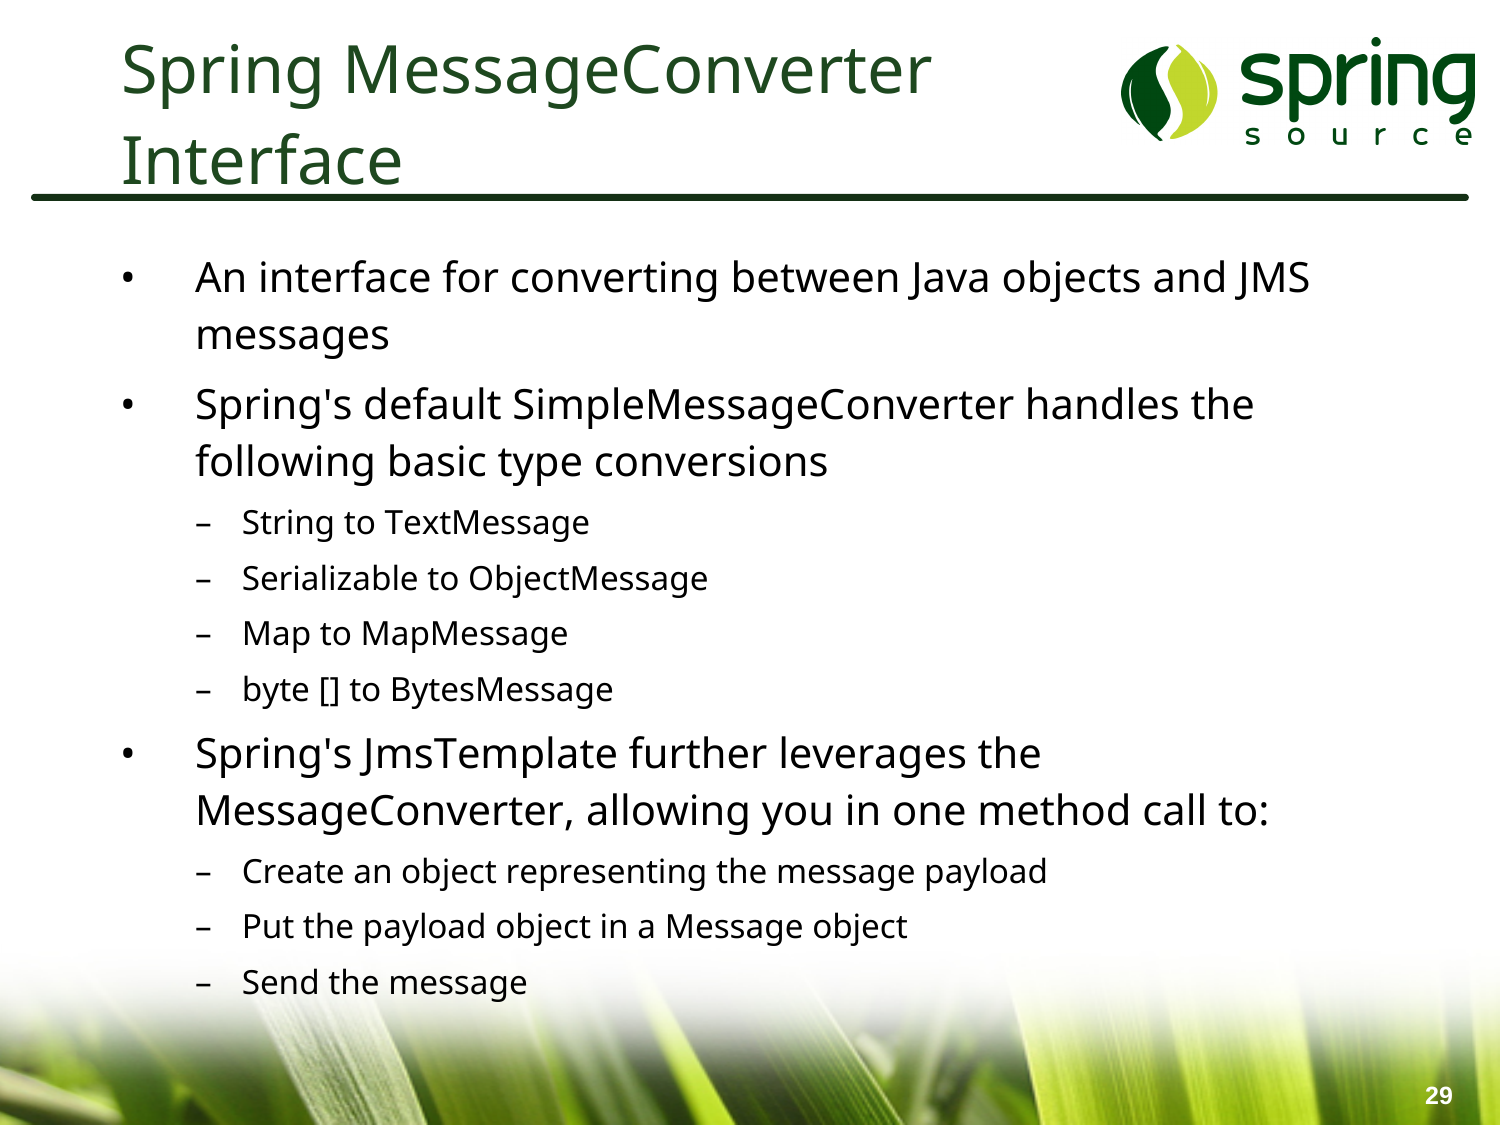

Spring MessageConverter Interface
# An interface for converting between Java objects and JMS messages
Spring's default SimpleMessageConverter handles the following basic type conversions
String to TextMessage
Serializable to ObjectMessage
Map to MapMessage
byte [] to BytesMessage
Spring's JmsTemplate further leverages the MessageConverter, allowing you in one method call to:
Create an object representing the message payload
Put the payload object in a Message object
Send the message